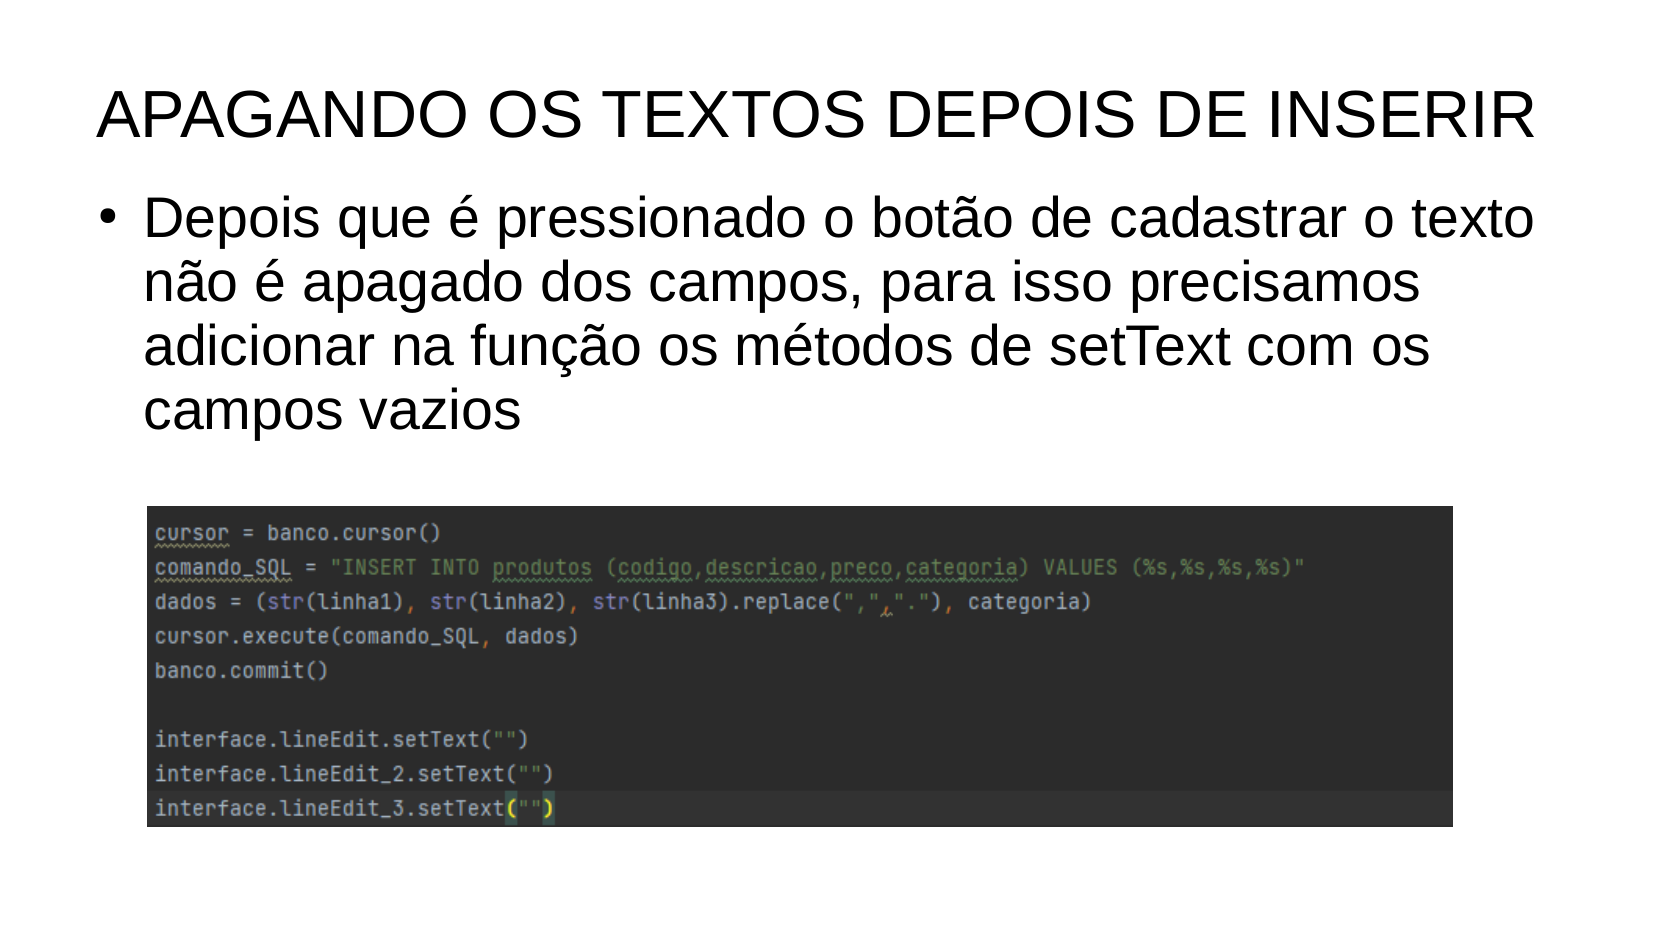

# APAGANDO OS TEXTOS DEPOIS DE INSERIR
Depois que é pressionado o botão de cadastrar o texto não é apagado dos campos, para isso precisamos adicionar na função os métodos de setText com os campos vazios